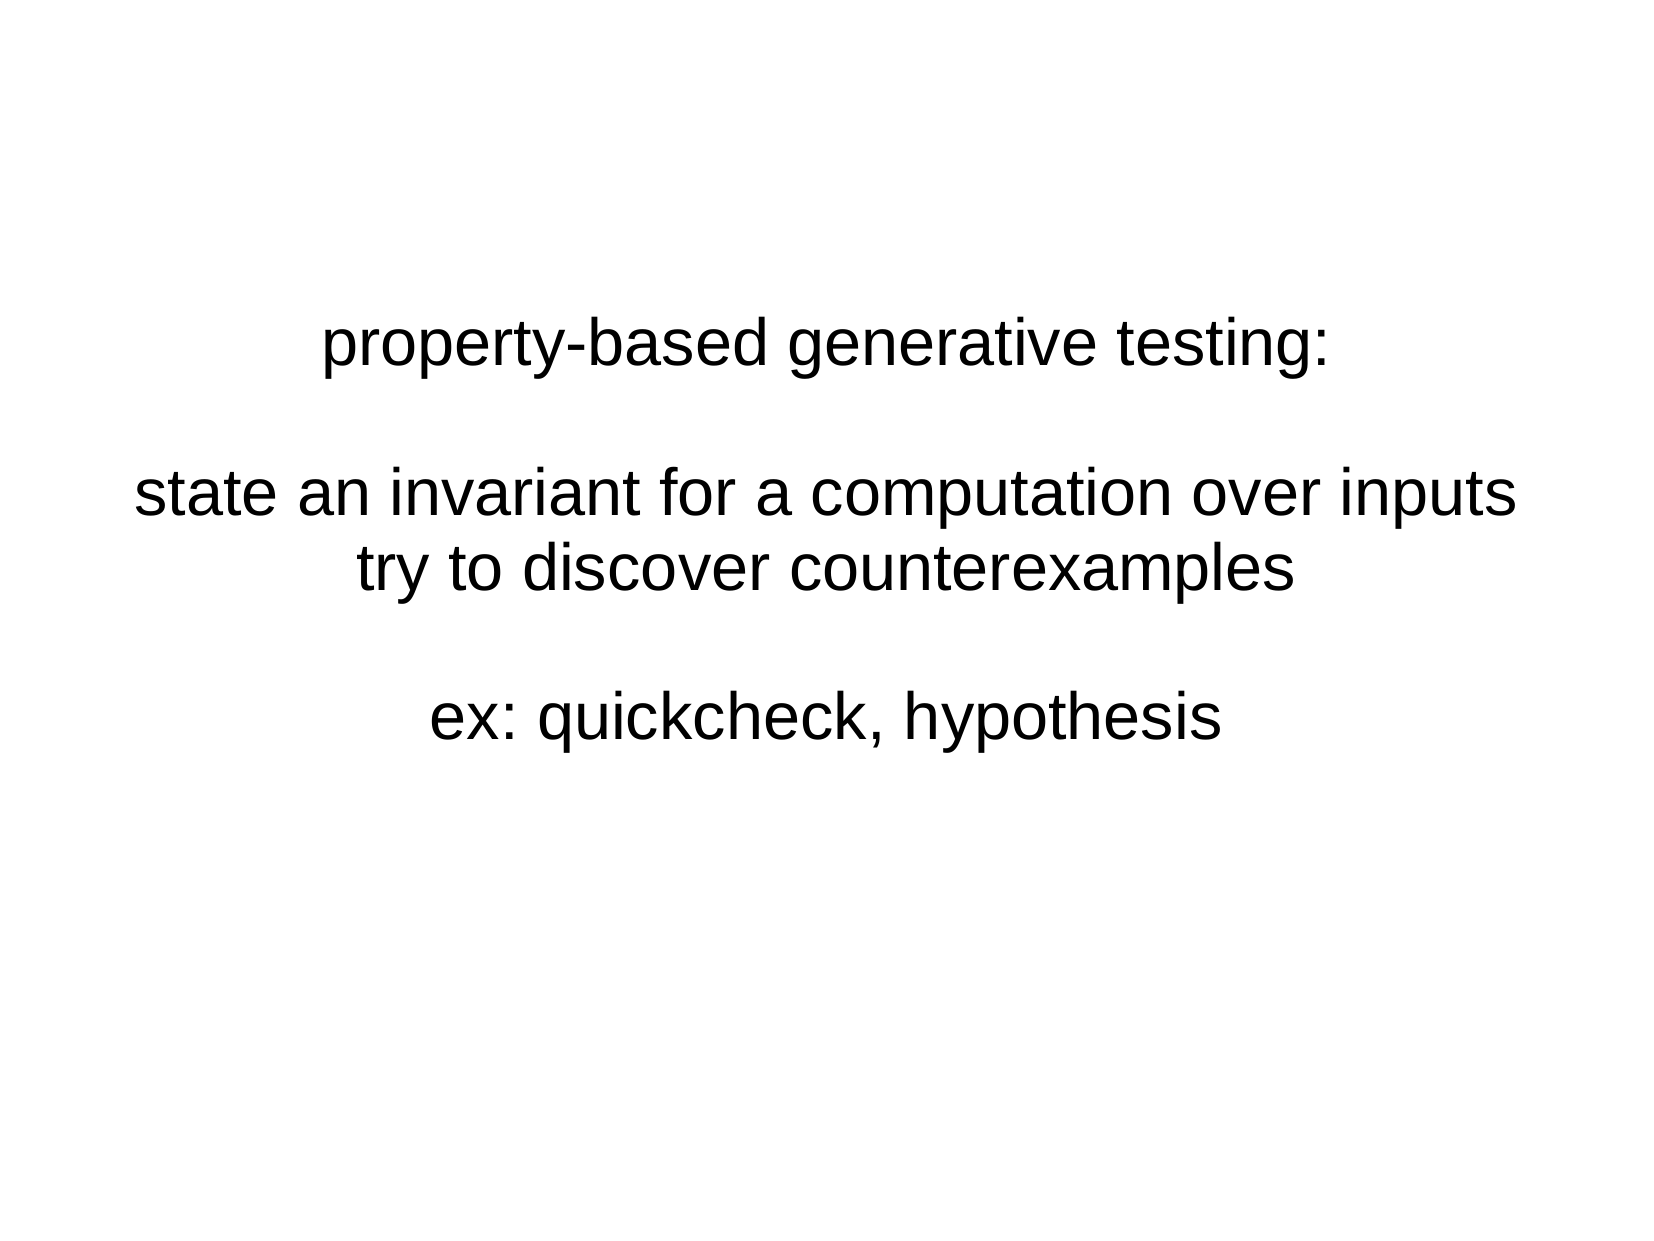

# property-based generative testing:
state an invariant for a computation over inputs
try to discover counterexamples
ex: quickcheck, hypothesis